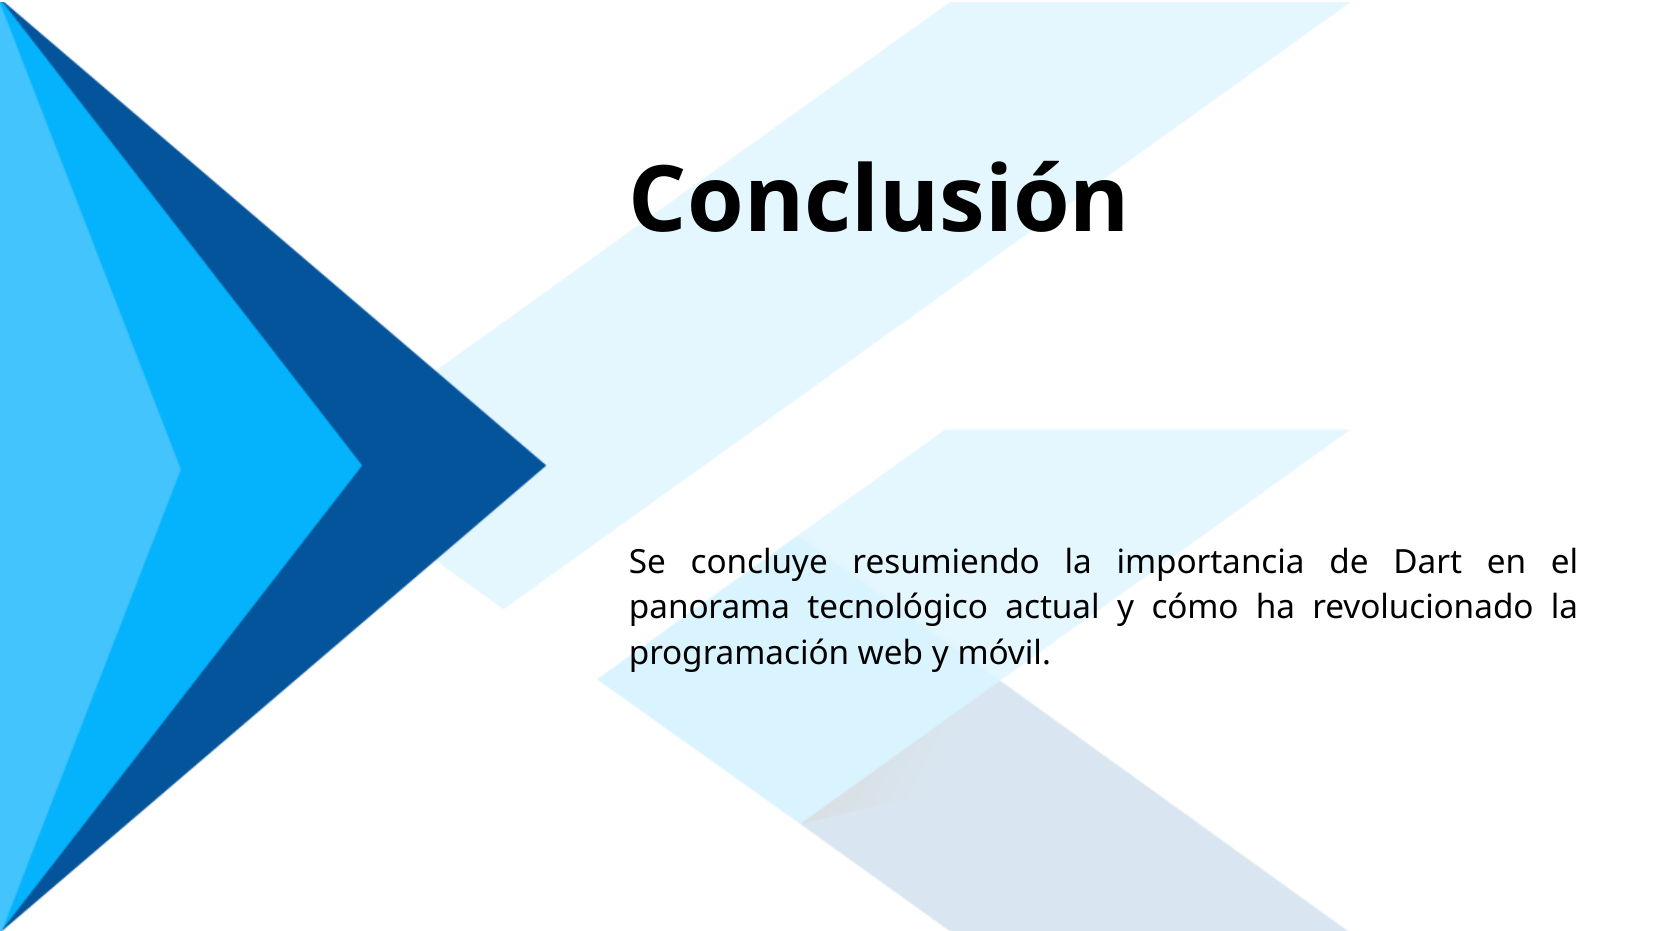

Conclusión
Se concluye resumiendo la importancia de Dart en el panorama tecnológico actual y cómo ha revolucionado la programación web y móvil.